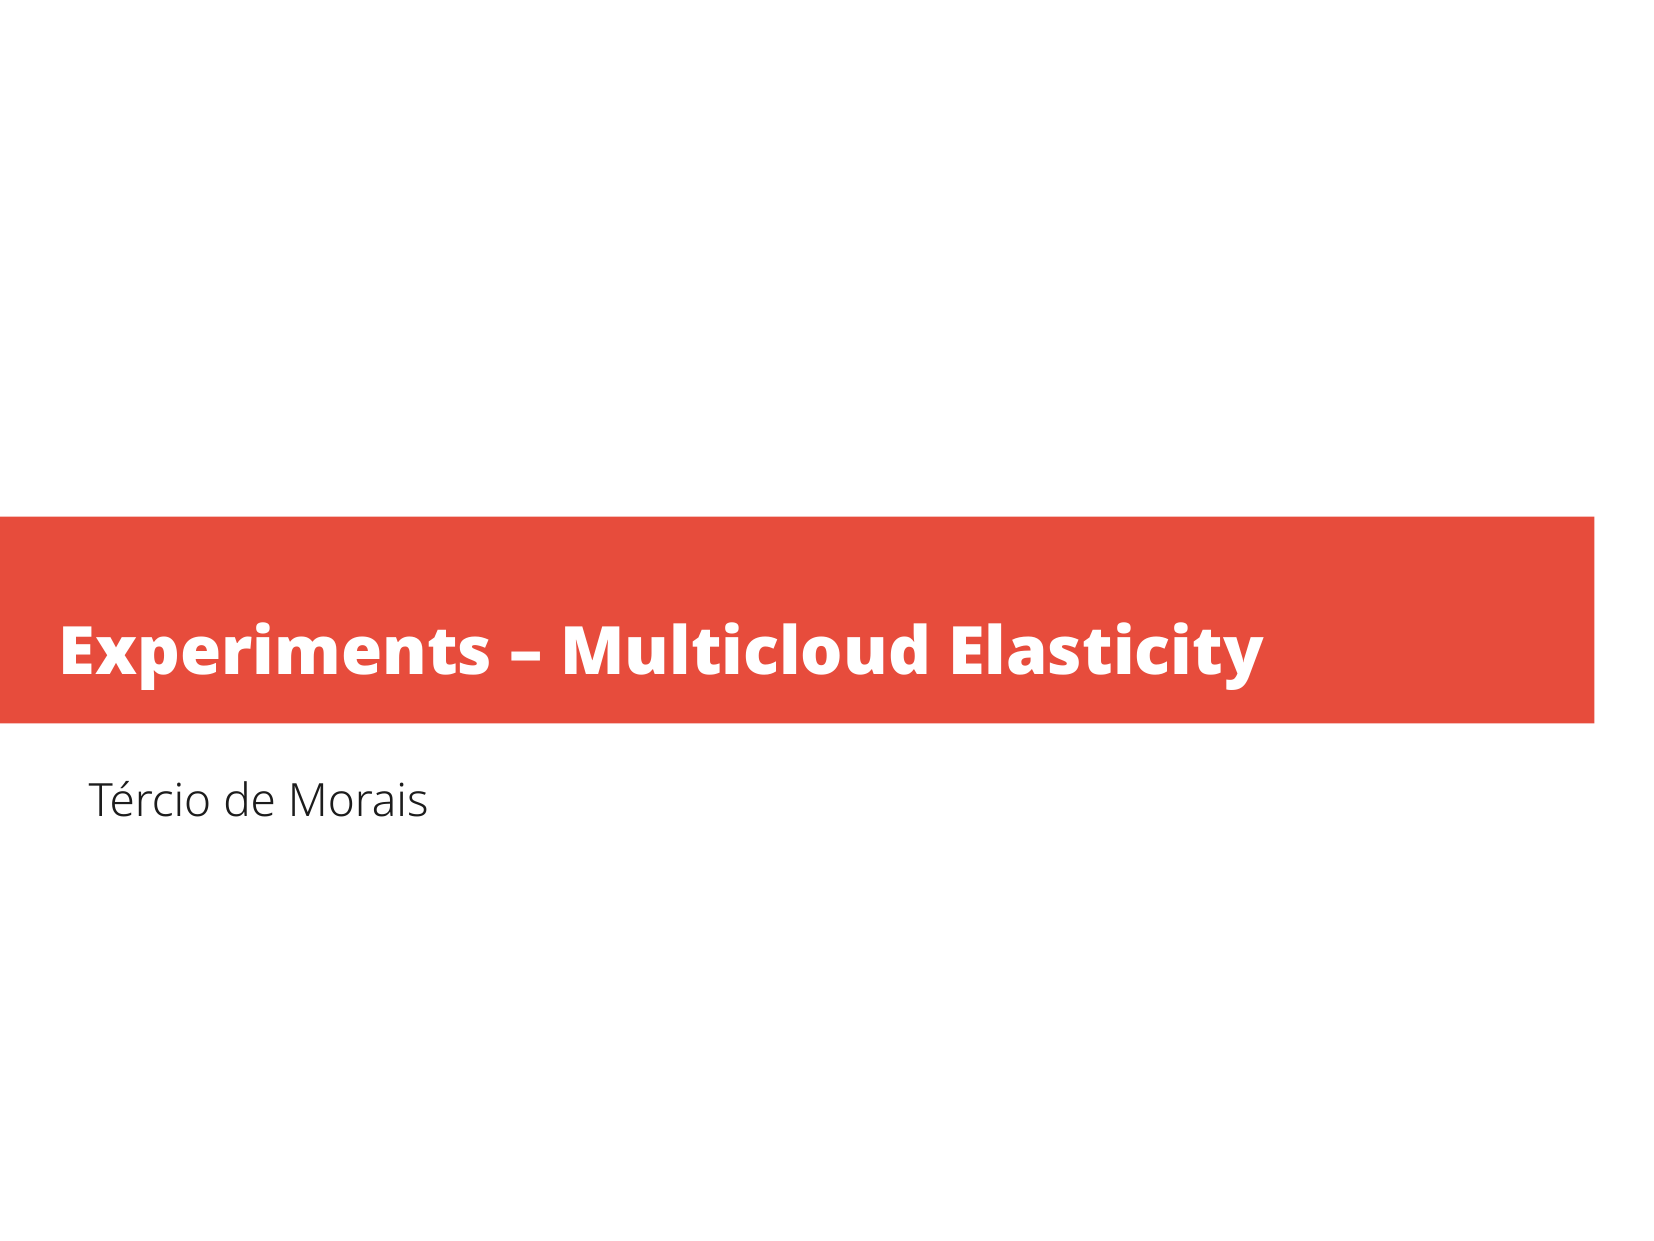

# Experiments – Multicloud Elasticity
Tércio de Morais